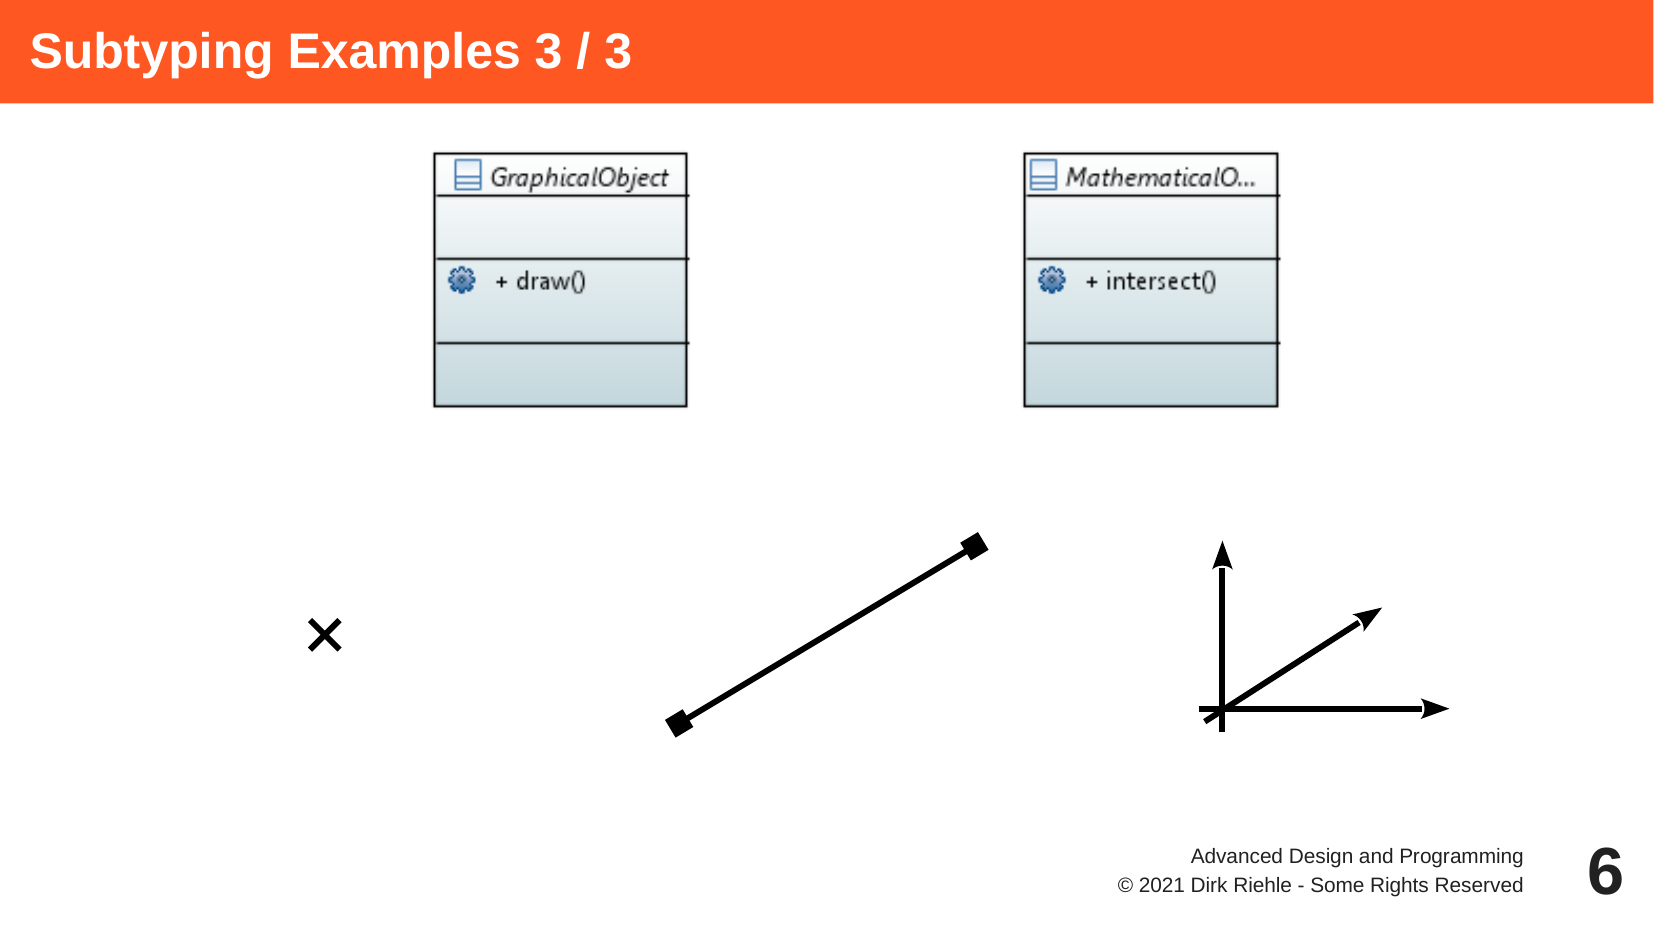

# Subtyping Examples 3 / 3
Advanced Design and Programming
6
© 2021 Dirk Riehle - Some Rights Reserved